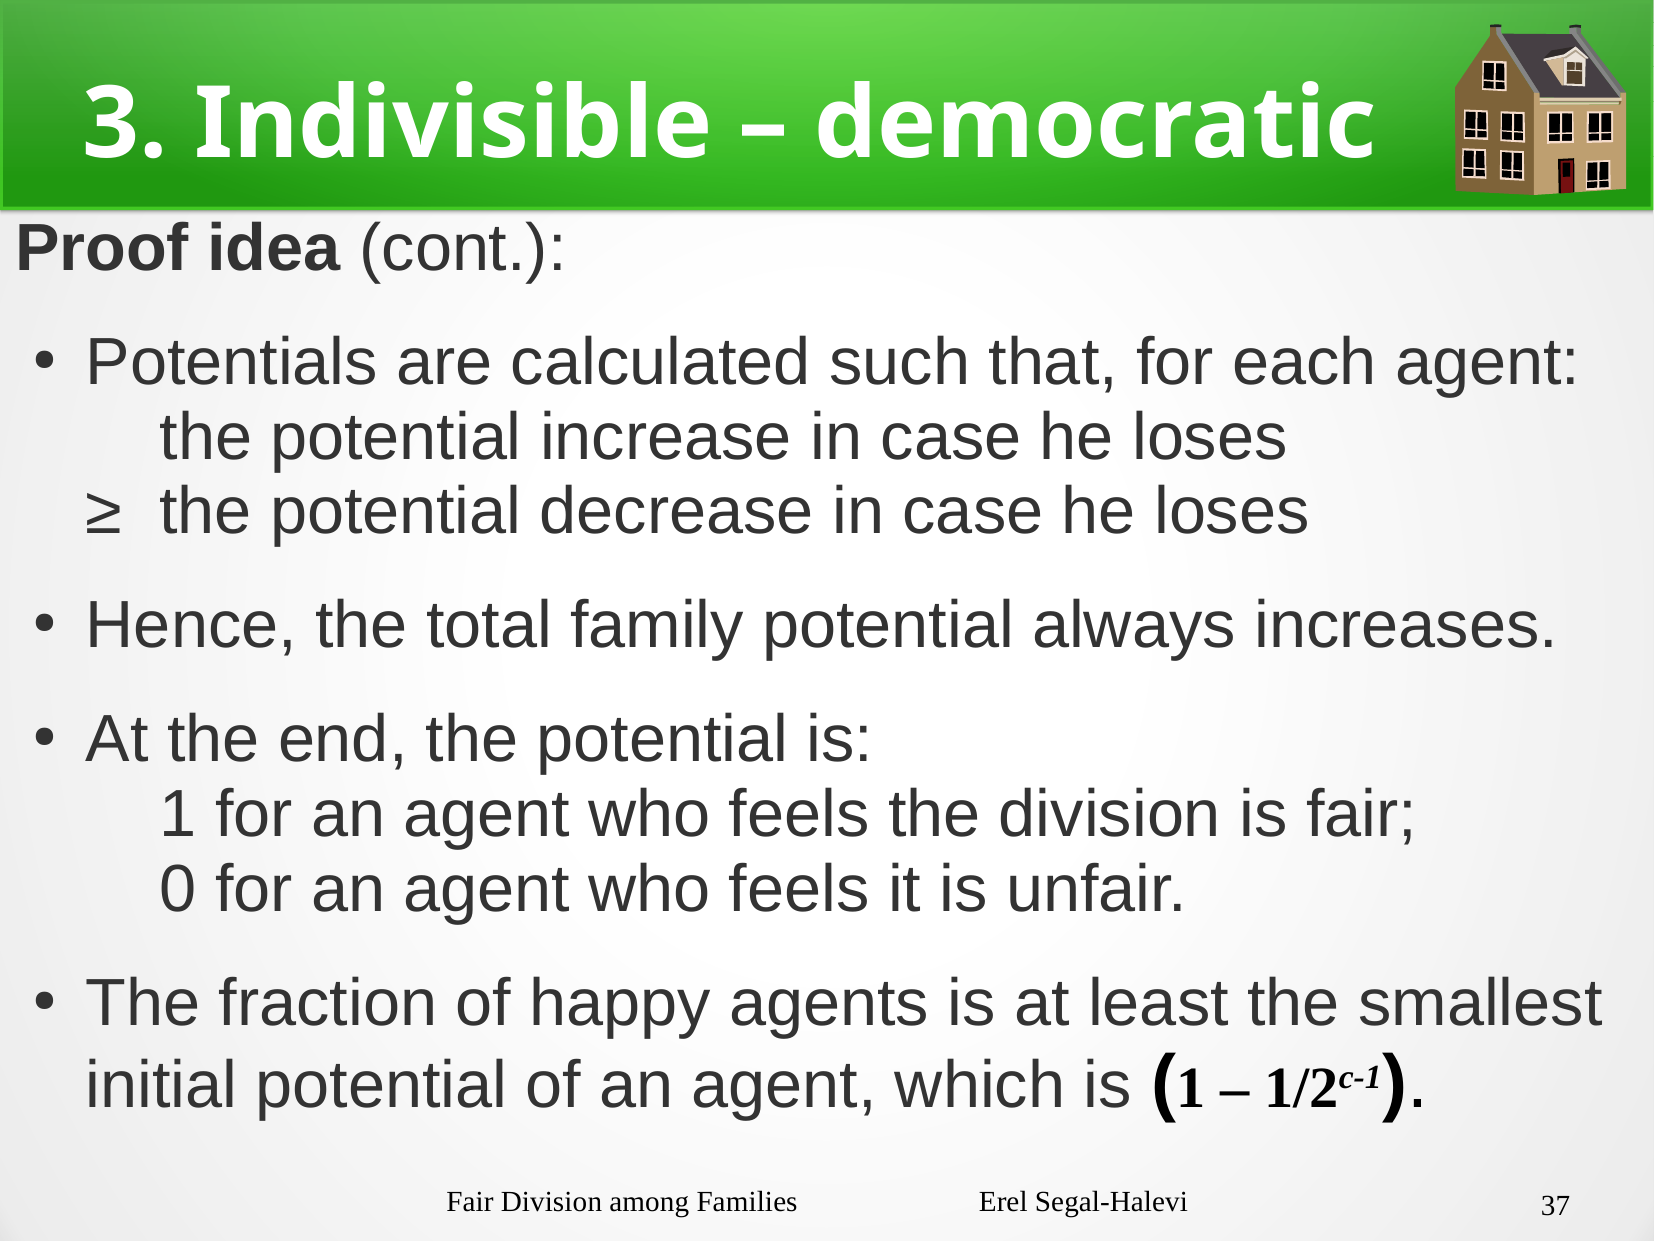

3. Indivisible – democratic
# Proof idea (cont.):
Potentials are calculated such that, for each agent:
 the potential increase in case he loses
≥ the potential decrease in case he loses
Hence, the total family potential always increases.
At the end, the potential is:
 1 for an agent who feels the division is fair;
 0 for an agent who feels it is unfair.
The fraction of happy agents is at least the smallest initial potential of an agent, which is (1 – 1/2c-1).
Fair Division among Families Erel Segal-Halevi
37